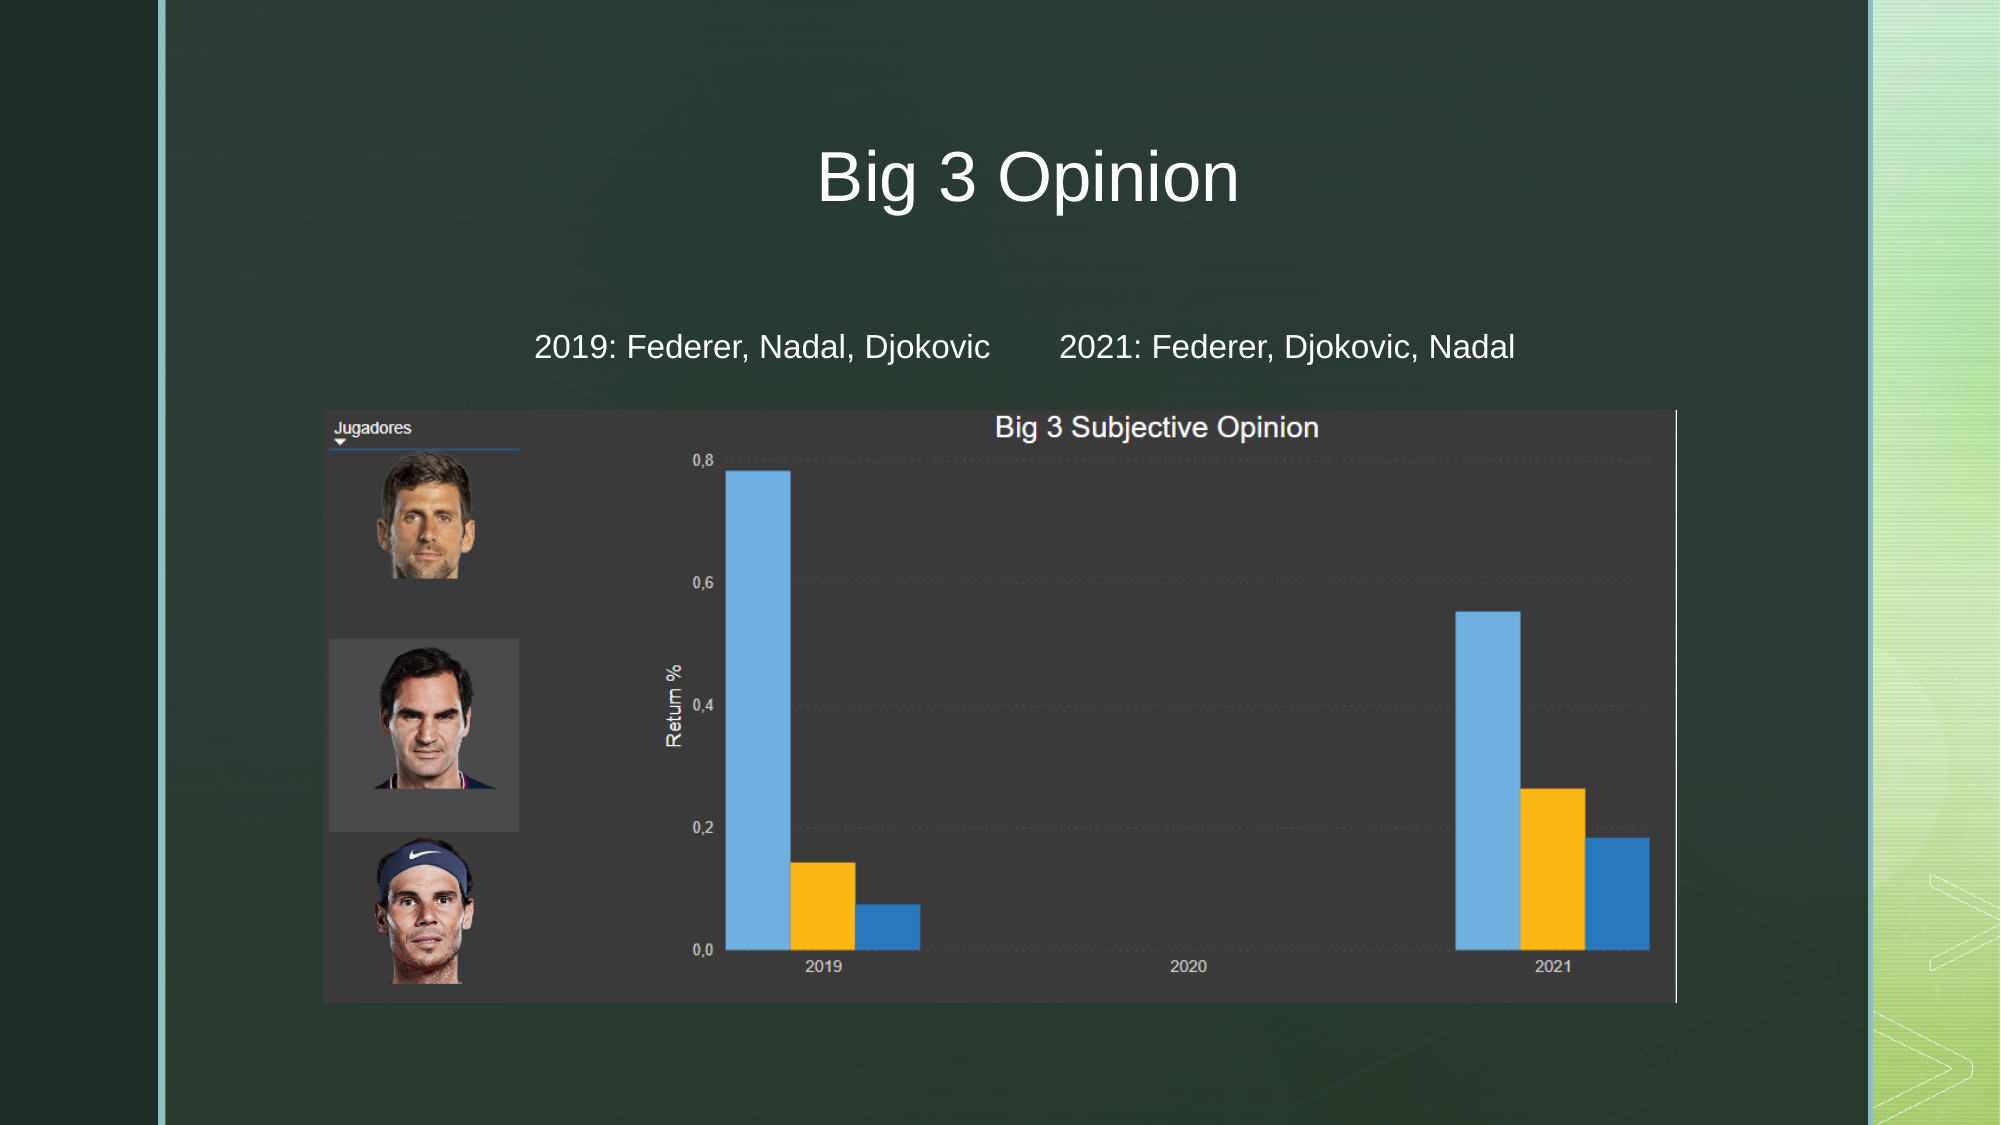

# Big 3 Opinion
2019: Federer, Nadal, Djokovic	2021: Federer, Djokovic, Nadal